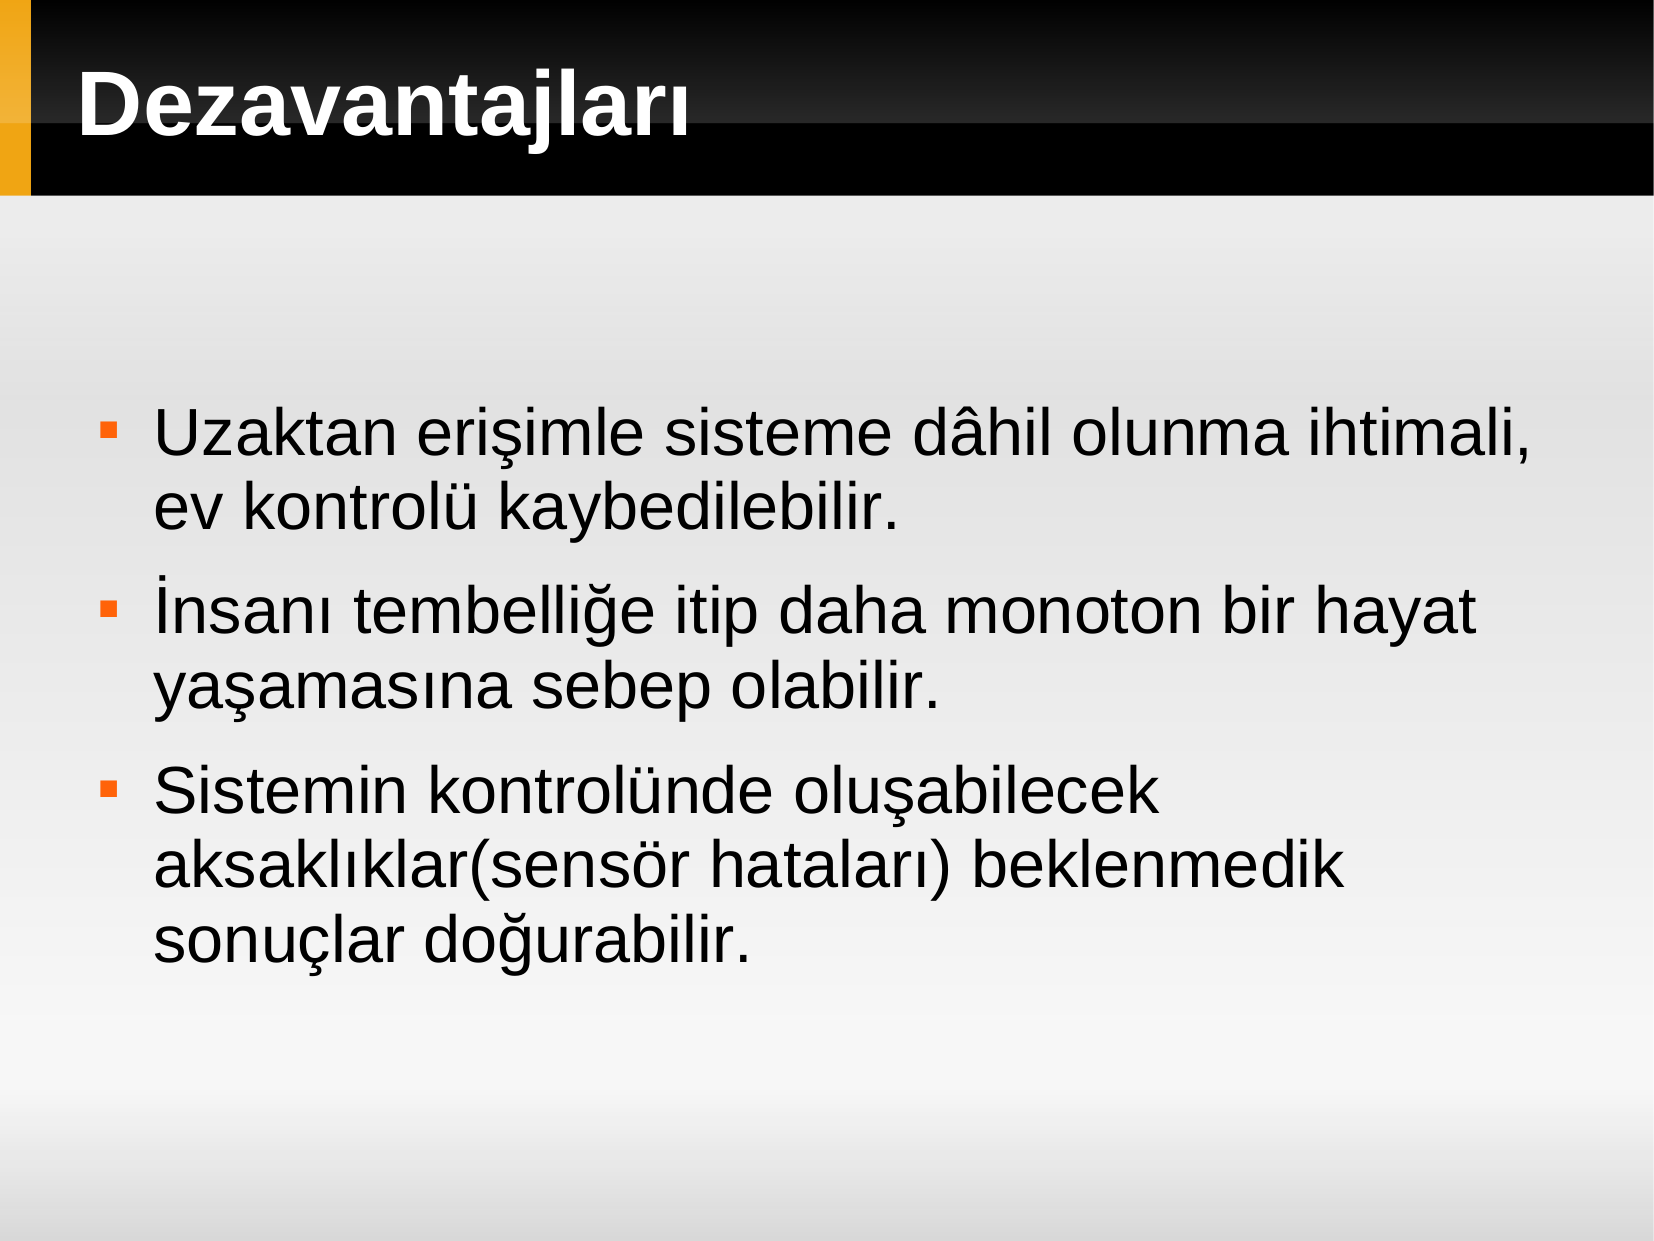

# Dezavantajları
Uzaktan erişimle sisteme dâhil olunma ihtimali, ev kontrolü kaybedilebilir.
İnsanı tembelliğe itip daha monoton bir hayat yaşamasına sebep olabilir.
Sistemin kontrolünde oluşabilecek aksaklıklar(sensör hataları) beklenmedik sonuçlar doğurabilir.